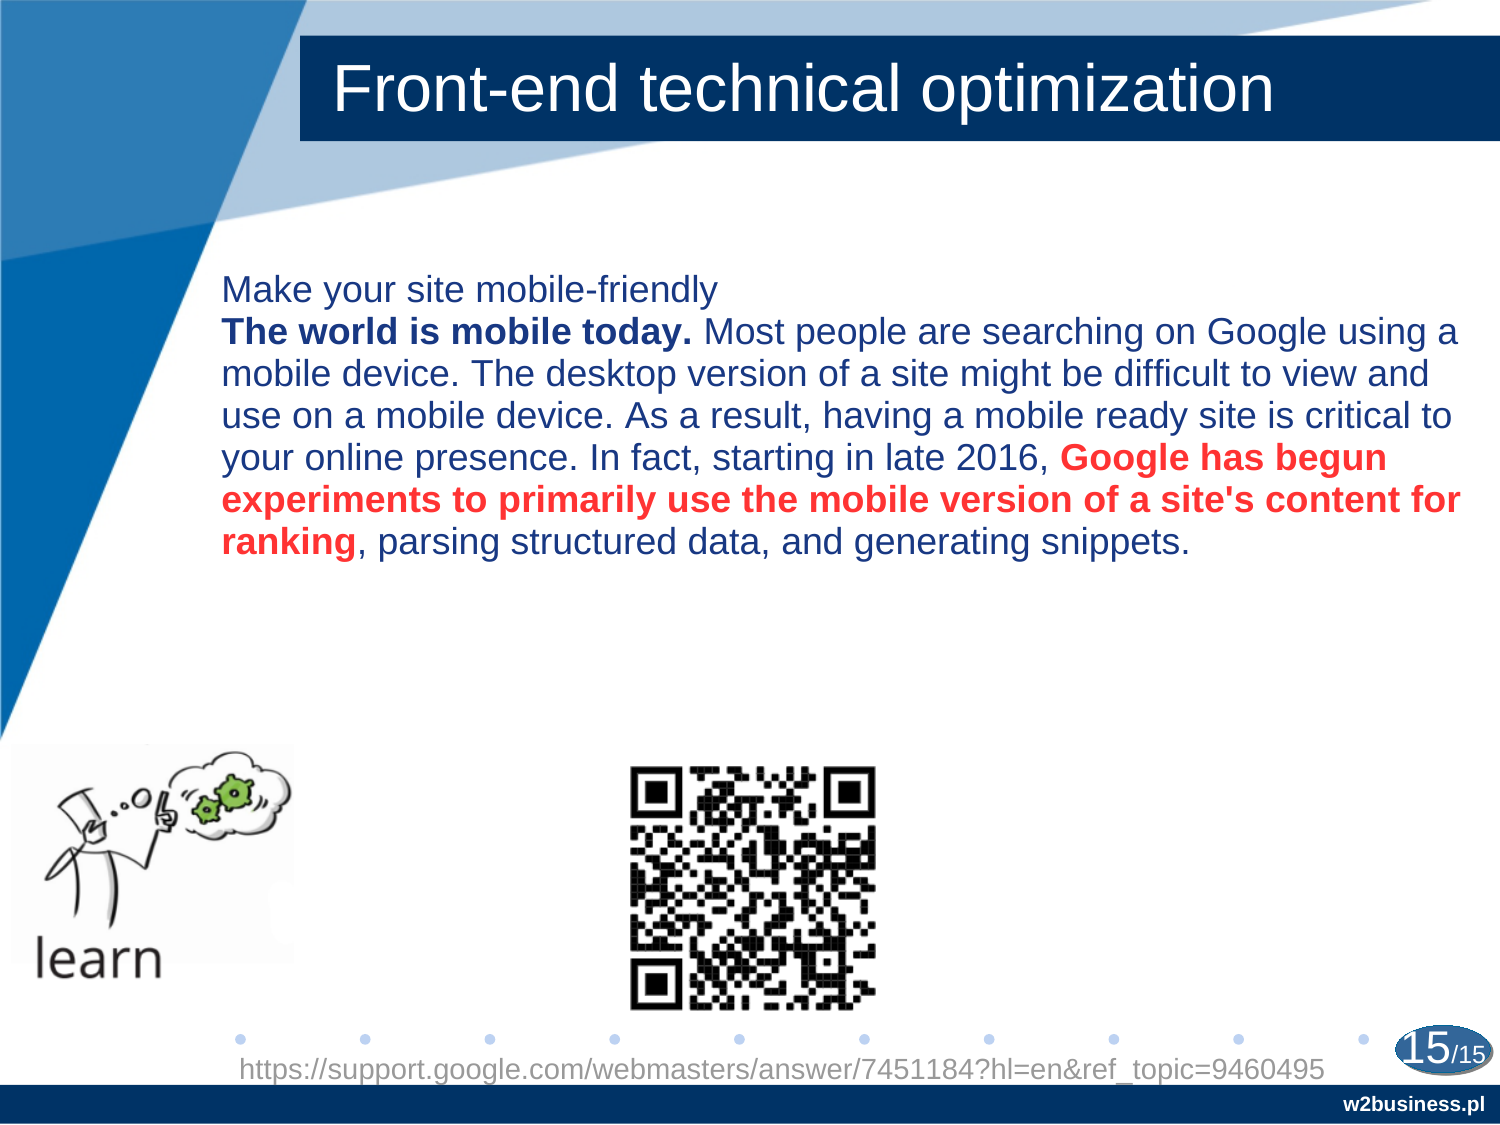

# Front-end technical optimization
Make your site mobile-friendly
The world is mobile today. Most people are searching on Google using a mobile device. The desktop version of a site might be difficult to view and use on a mobile device. As a result, having a mobile ready site is critical to your online presence. In fact, starting in late 2016, Google has begun experiments to primarily use the mobile version of a site's content for ranking, parsing structured data, and generating snippets.
https://support.google.com/webmasters/answer/7451184?hl=en&ref_topic=9460495